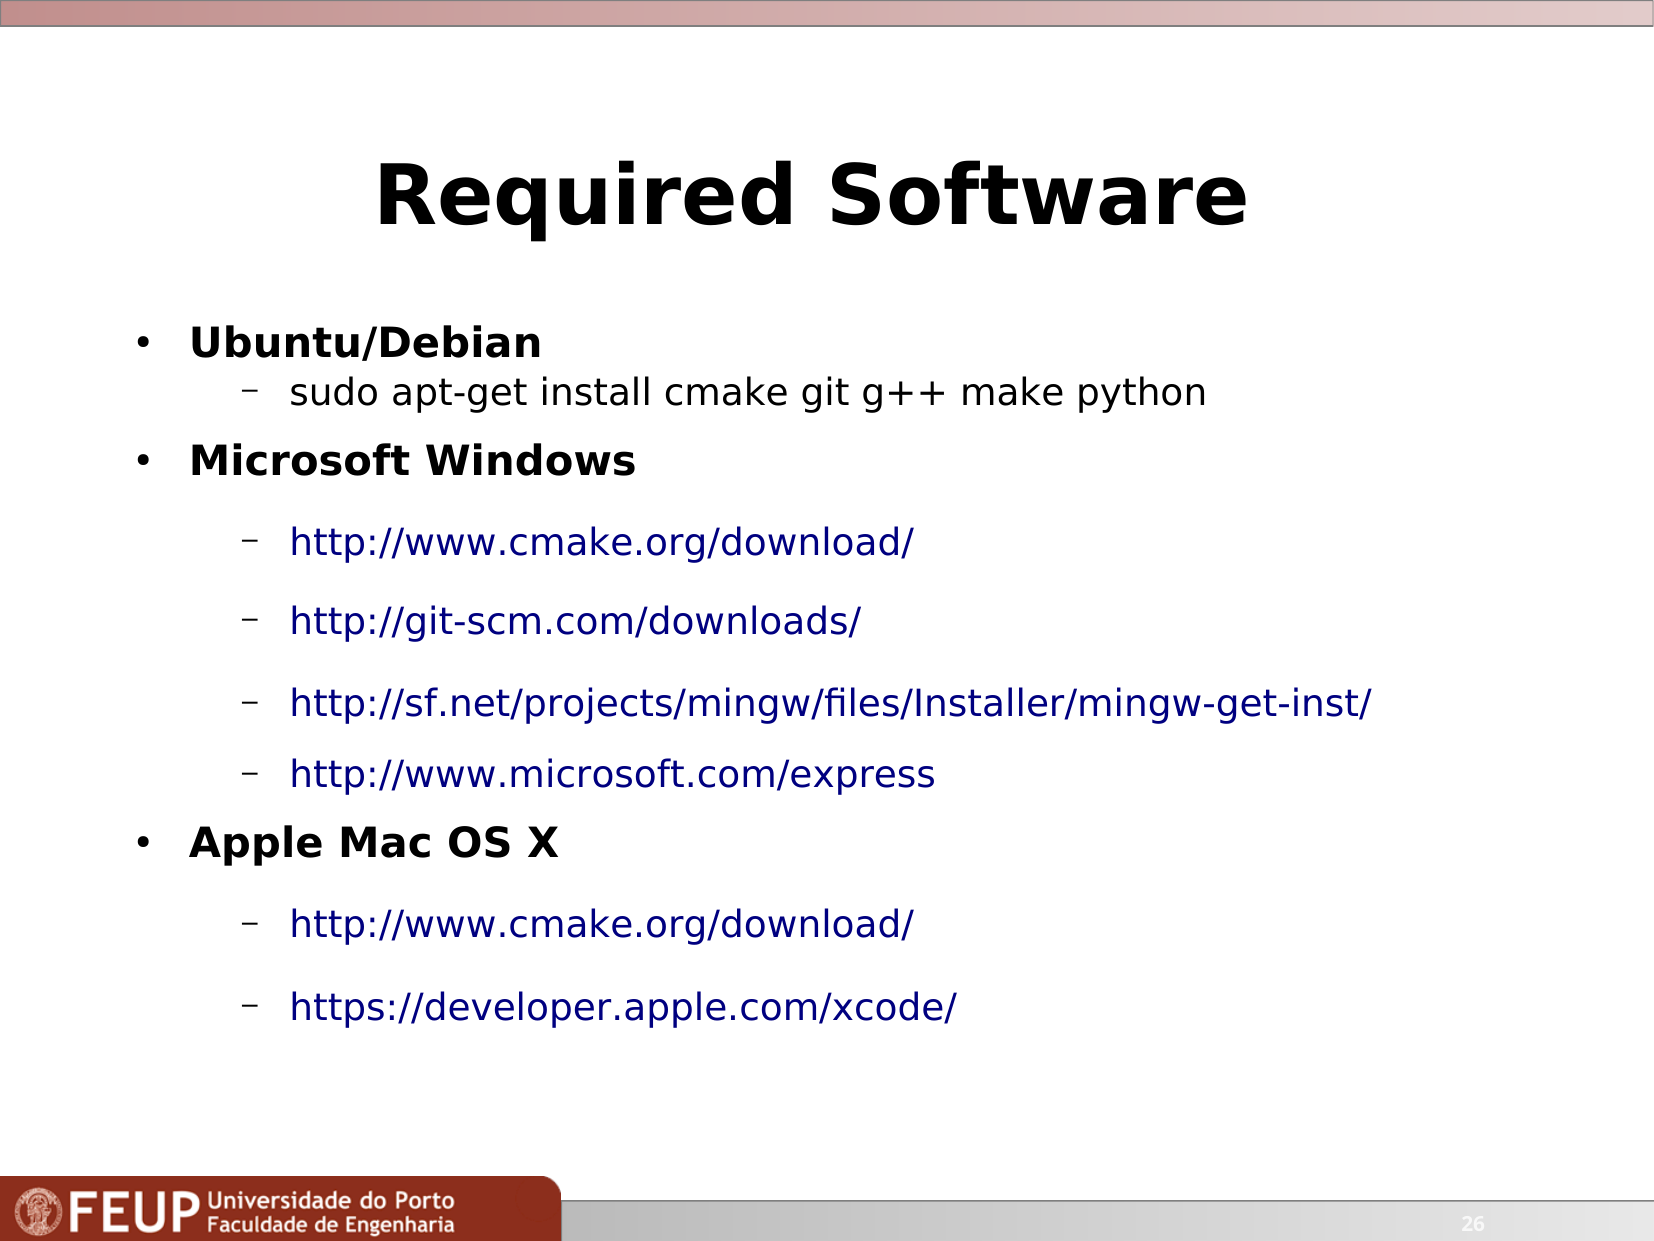

# Required Software
Ubuntu/Debian
sudo apt-get install cmake git g++ make python
Microsoft Windows
http://www.cmake.org/download/
http://git-scm.com/downloads/
http://sf.net/projects/mingw/files/Installer/mingw-get-inst/
http://www.microsoft.com/express
Apple Mac OS X
http://www.cmake.org/download/
https://developer.apple.com/xcode/